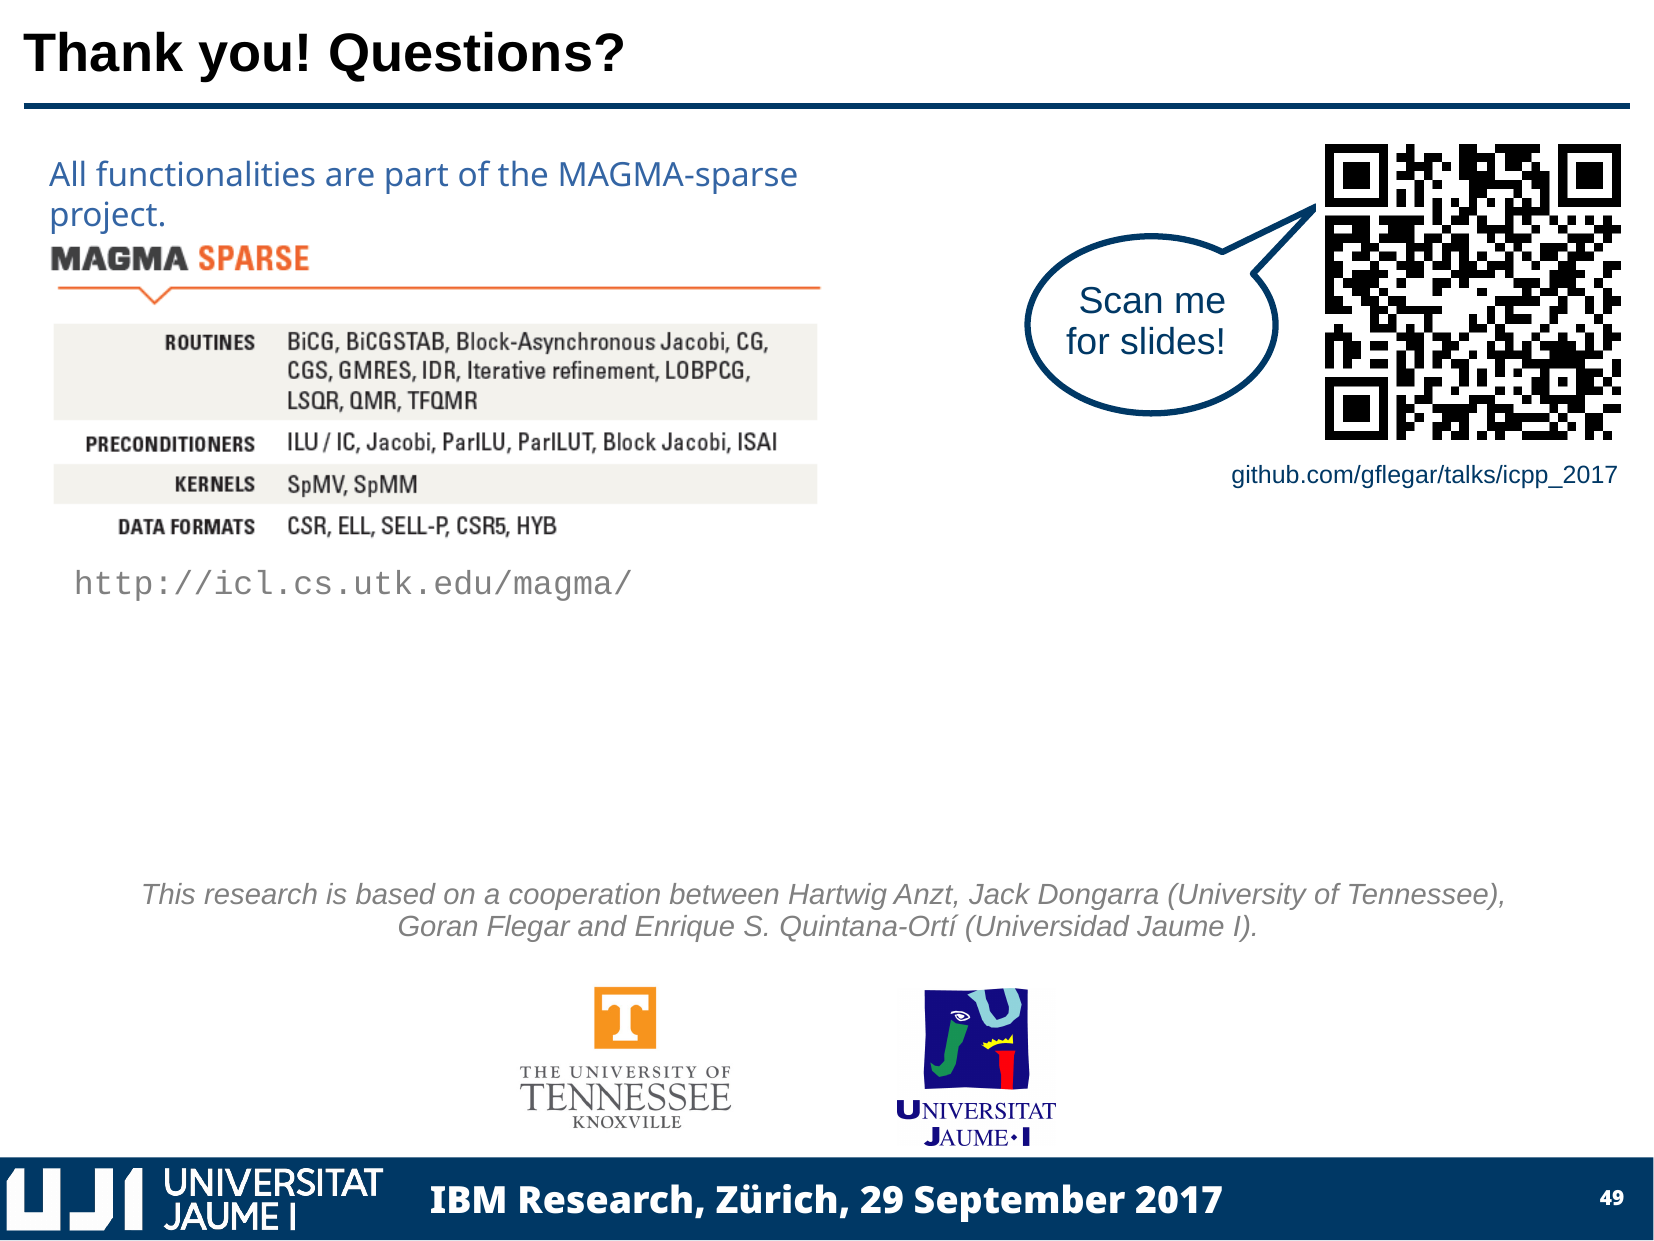

# Thank you! Questions?
All functionalities are part of the MAGMA-sparse project.
Scan me for slides!
github.com/gflegar/talks/icpp_2017
http://icl.cs.utk.edu/magma/
This research is based on a cooperation between Hartwig Anzt, Jack Dongarra (University of Tennessee),
Goran Flegar and Enrique S. Quintana-Ortí (Universidad Jaume I).
IBM Research, Zürich, 29 September 2017
49